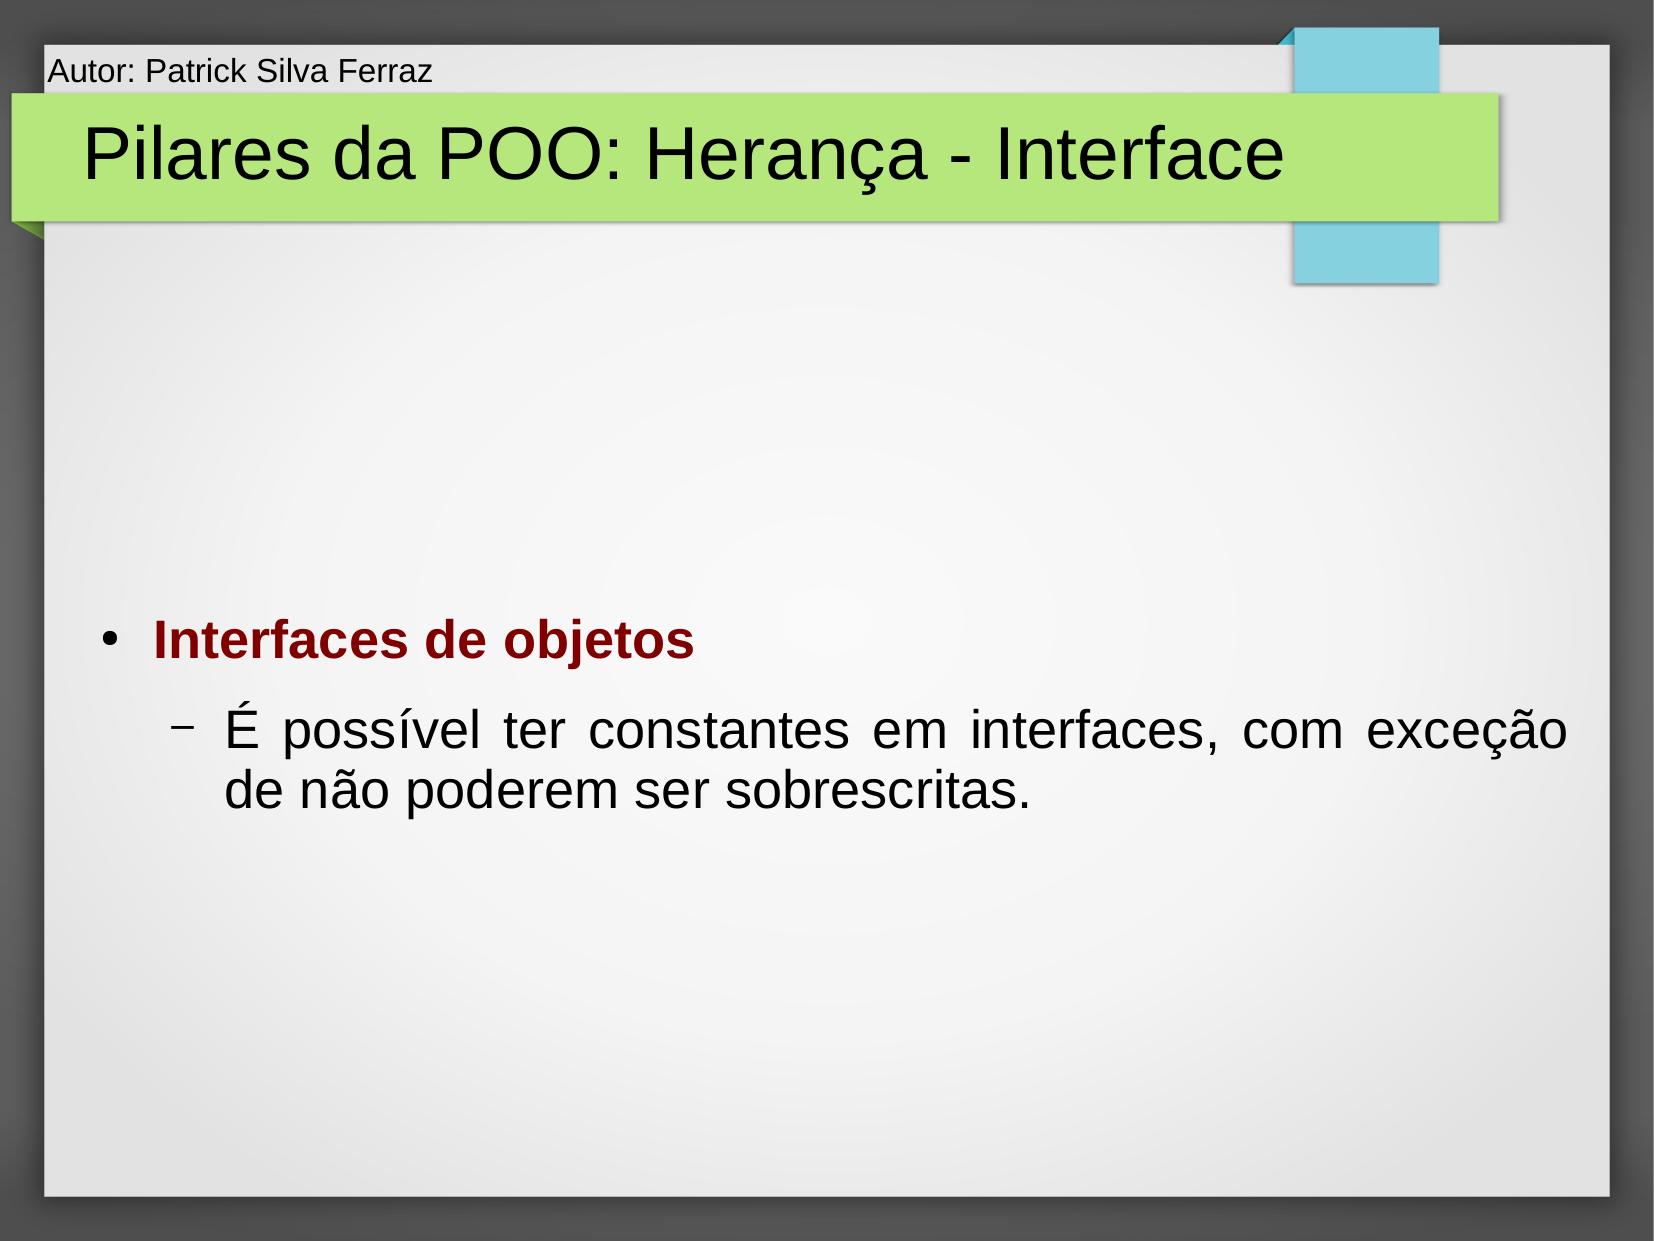

Autor: Patrick Silva Ferraz
# Pilares da POO: Herança - Interface
Interfaces de objetos
É possível ter constantes em interfaces, com exceção de não poderem ser sobrescritas.